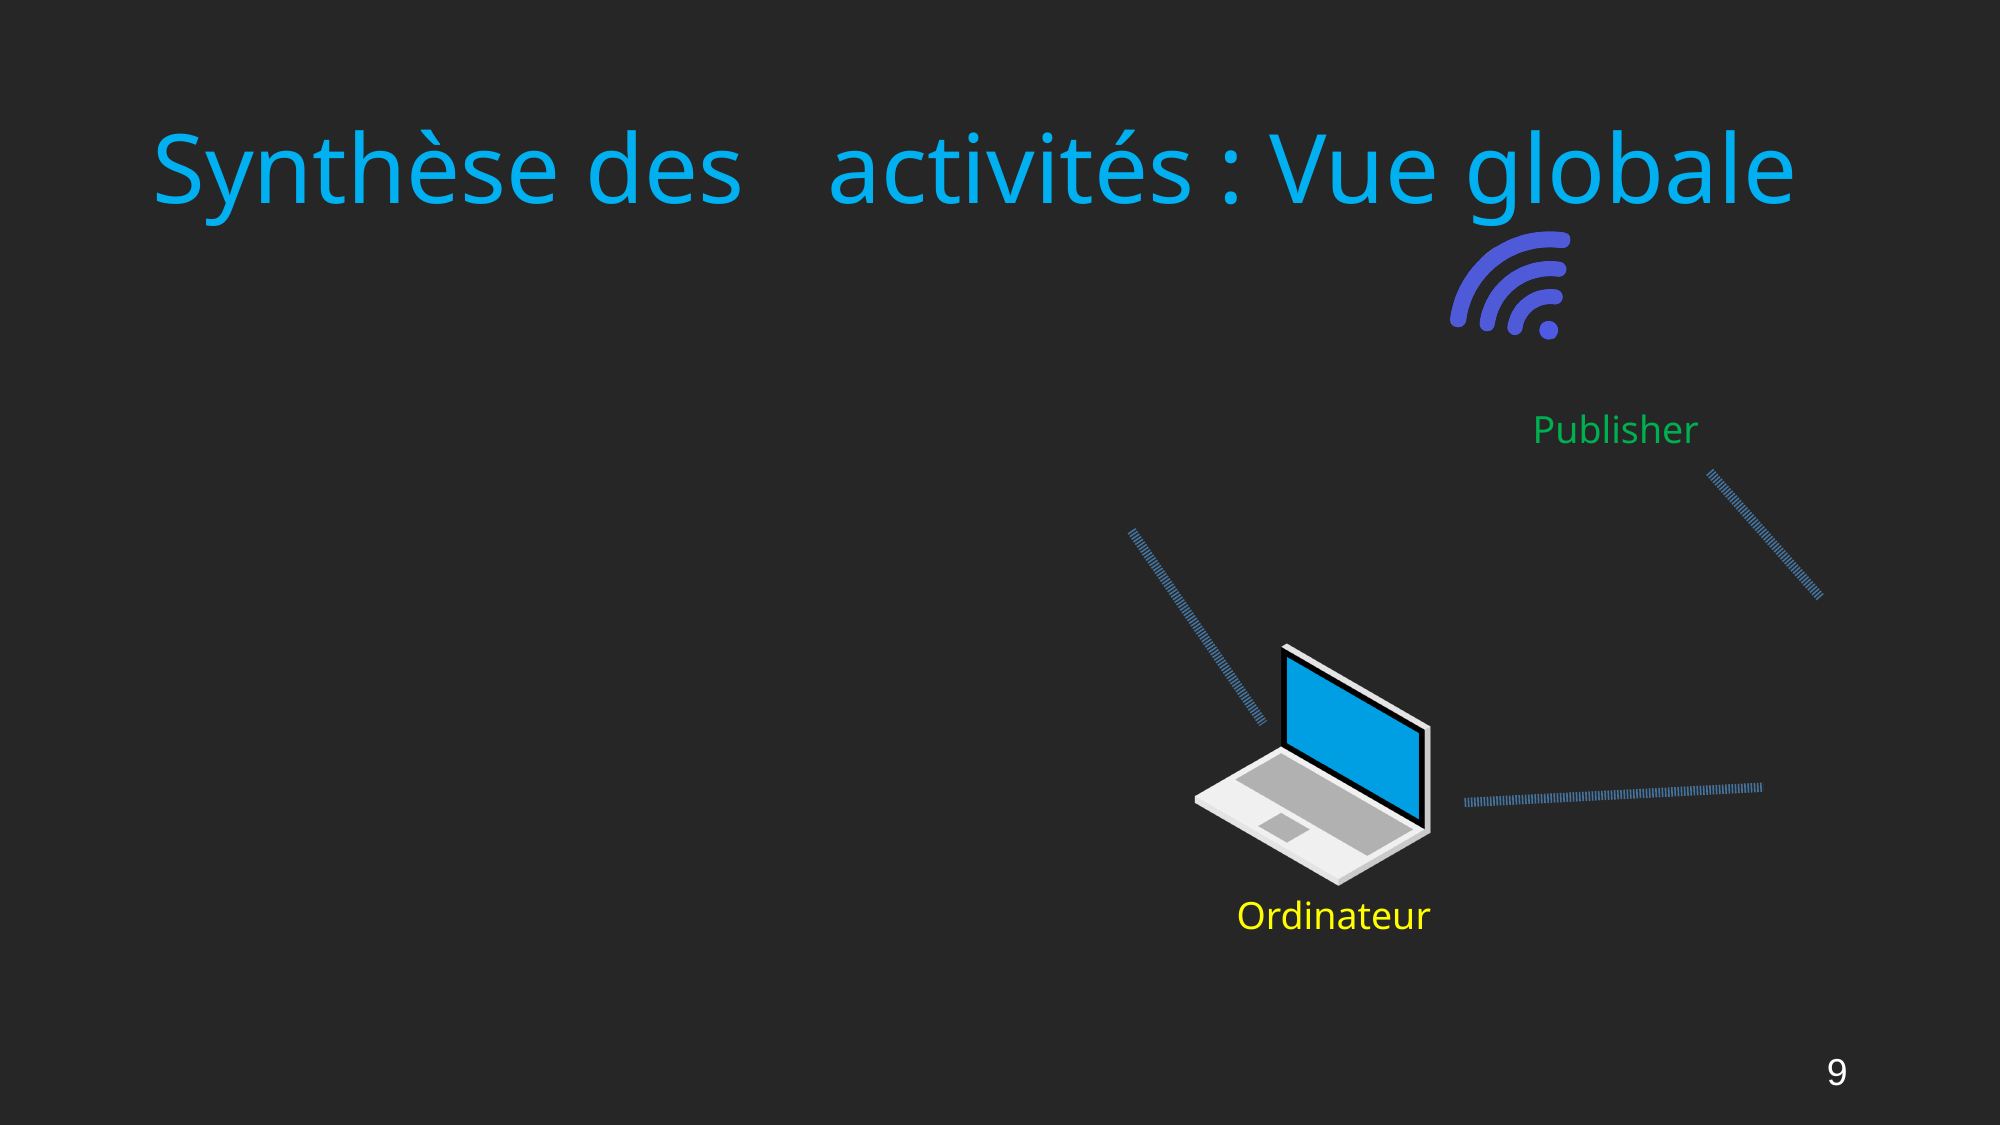

# Synthèse des 	activités : Vue globale
Publisher
Ordinateur
1